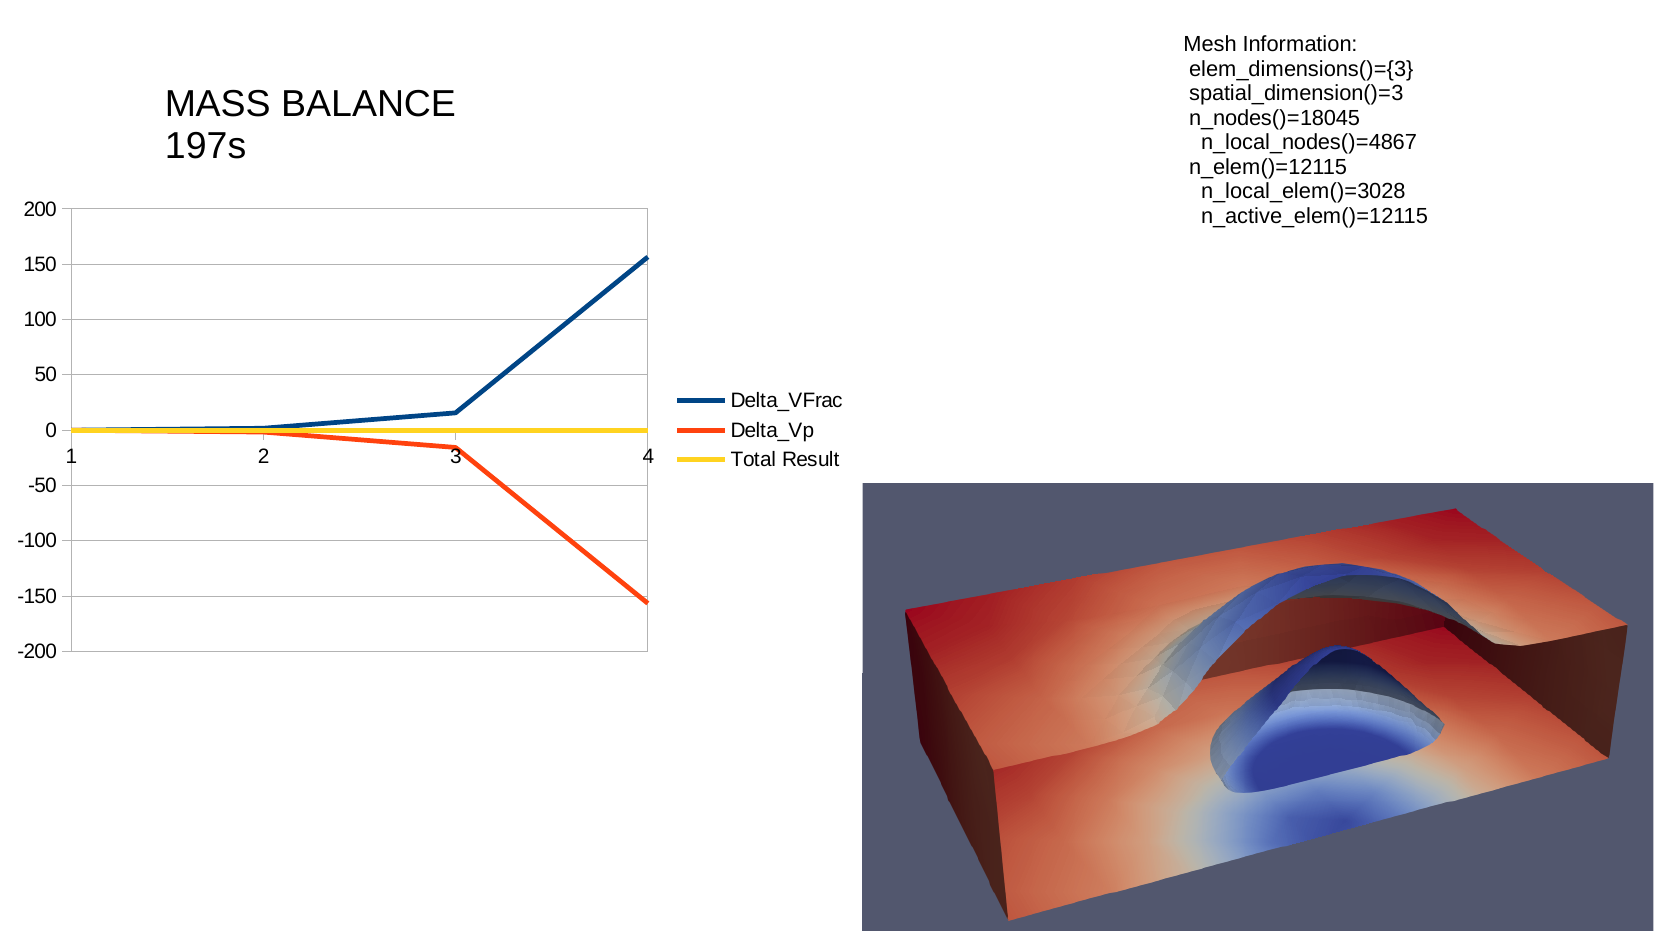

Mesh Information:
 elem_dimensions()={3}
 spatial_dimension()=3
 n_nodes()=18045
 n_local_nodes()=4867
 n_elem()=12115
 n_local_elem()=3028
 n_active_elem()=12115
MASS BALANCE
197s
### Chart
| Category | Delta_VFrac | Delta_Vp | Total Result |
|---|---|---|---|
| 1 | 0.0 | 0.0 | 0.0 |
| 2 | 1.757492 | -1.757493 | -9.99999999917733e-07 |
| 3 | 15.63515 | -15.63516 | -1.00000000013978e-05 |
| 4 | 156.5248 | -156.5248 | 0.0 |